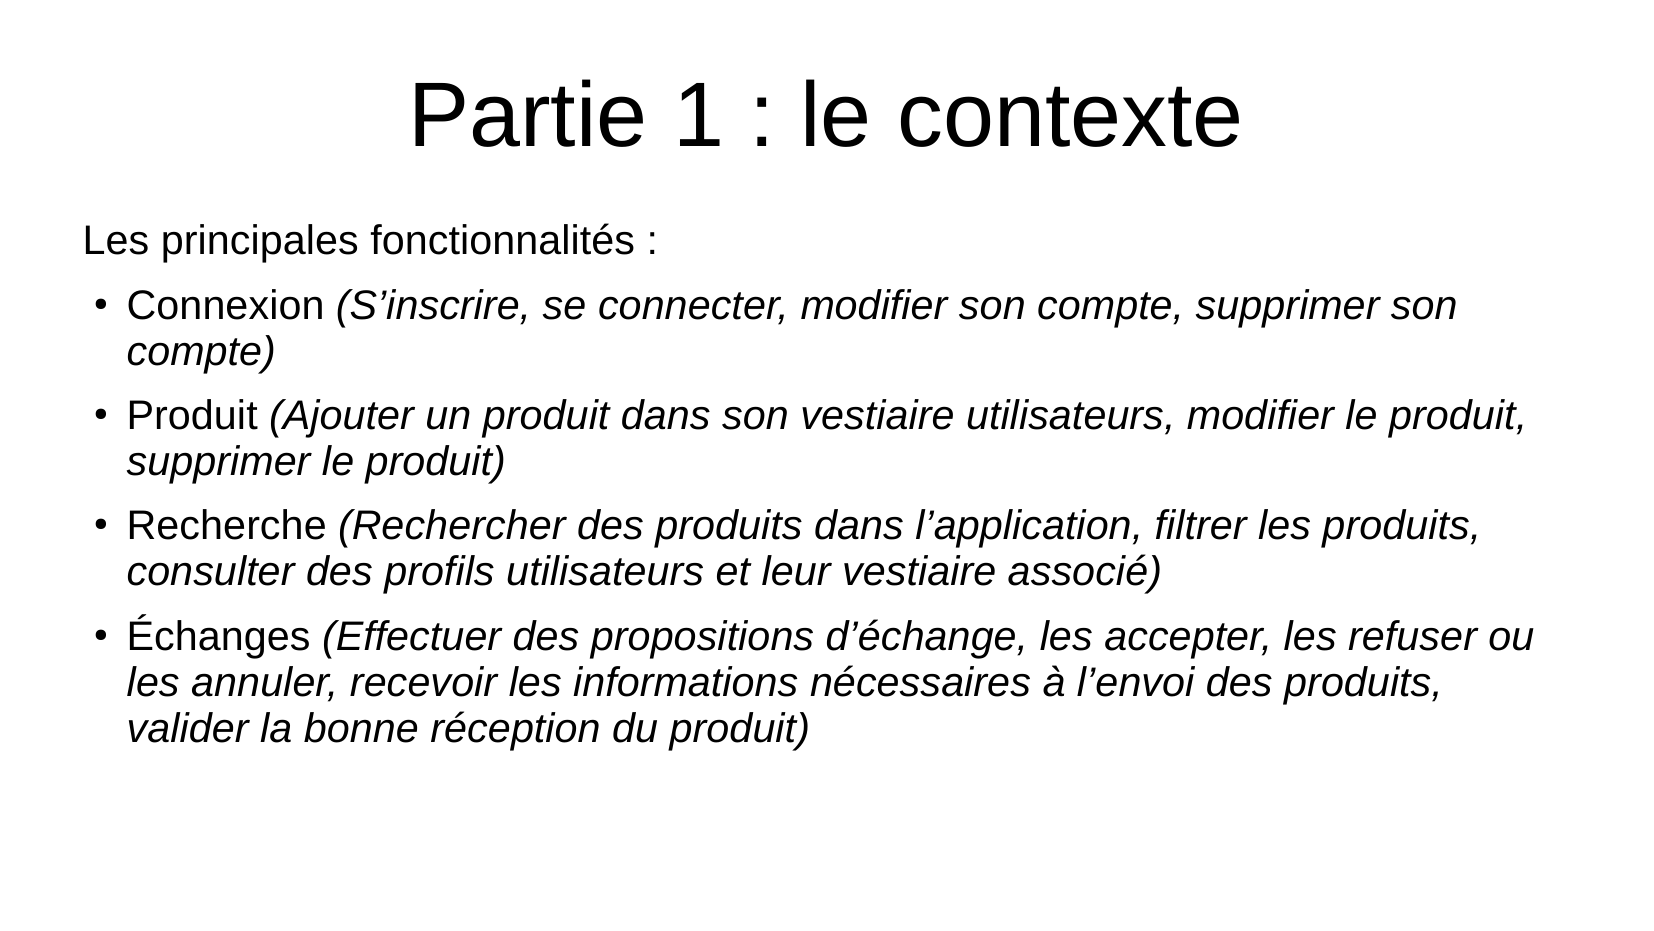

# Partie 1 : le contexte
Les principales fonctionnalités :
Connexion (S’inscrire, se connecter, modifier son compte, supprimer son compte)
Produit (Ajouter un produit dans son vestiaire utilisateurs, modifier le produit, supprimer le produit)
Recherche (Rechercher des produits dans l’application, filtrer les produits, consulter des profils utilisateurs et leur vestiaire associé)
Échanges (Effectuer des propositions d’échange, les accepter, les refuser ou les annuler, recevoir les informations nécessaires à l’envoi des produits, valider la bonne réception du produit)